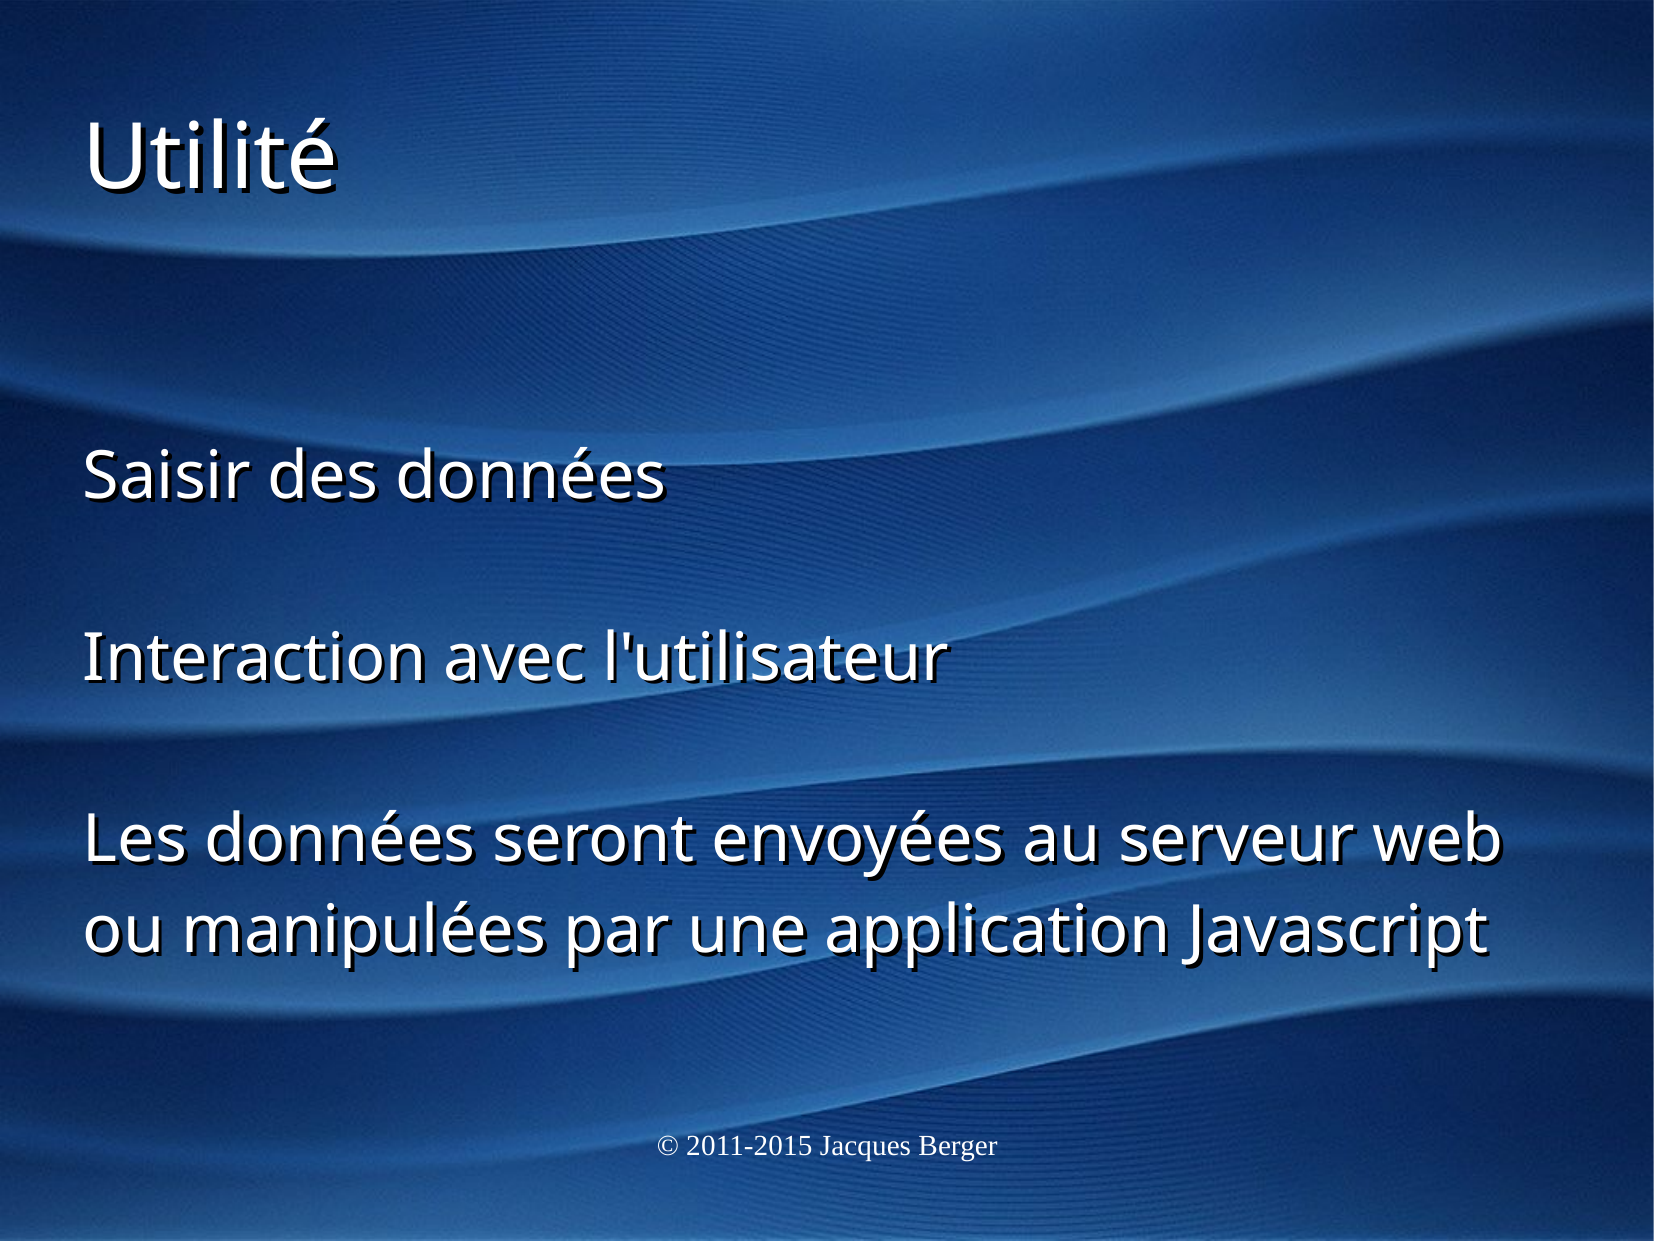

# Utilité
Saisir des données
Interaction avec l'utilisateur
Les données seront envoyées au serveur web ou manipulées par une application Javascript
© 2011-2015 Jacques Berger